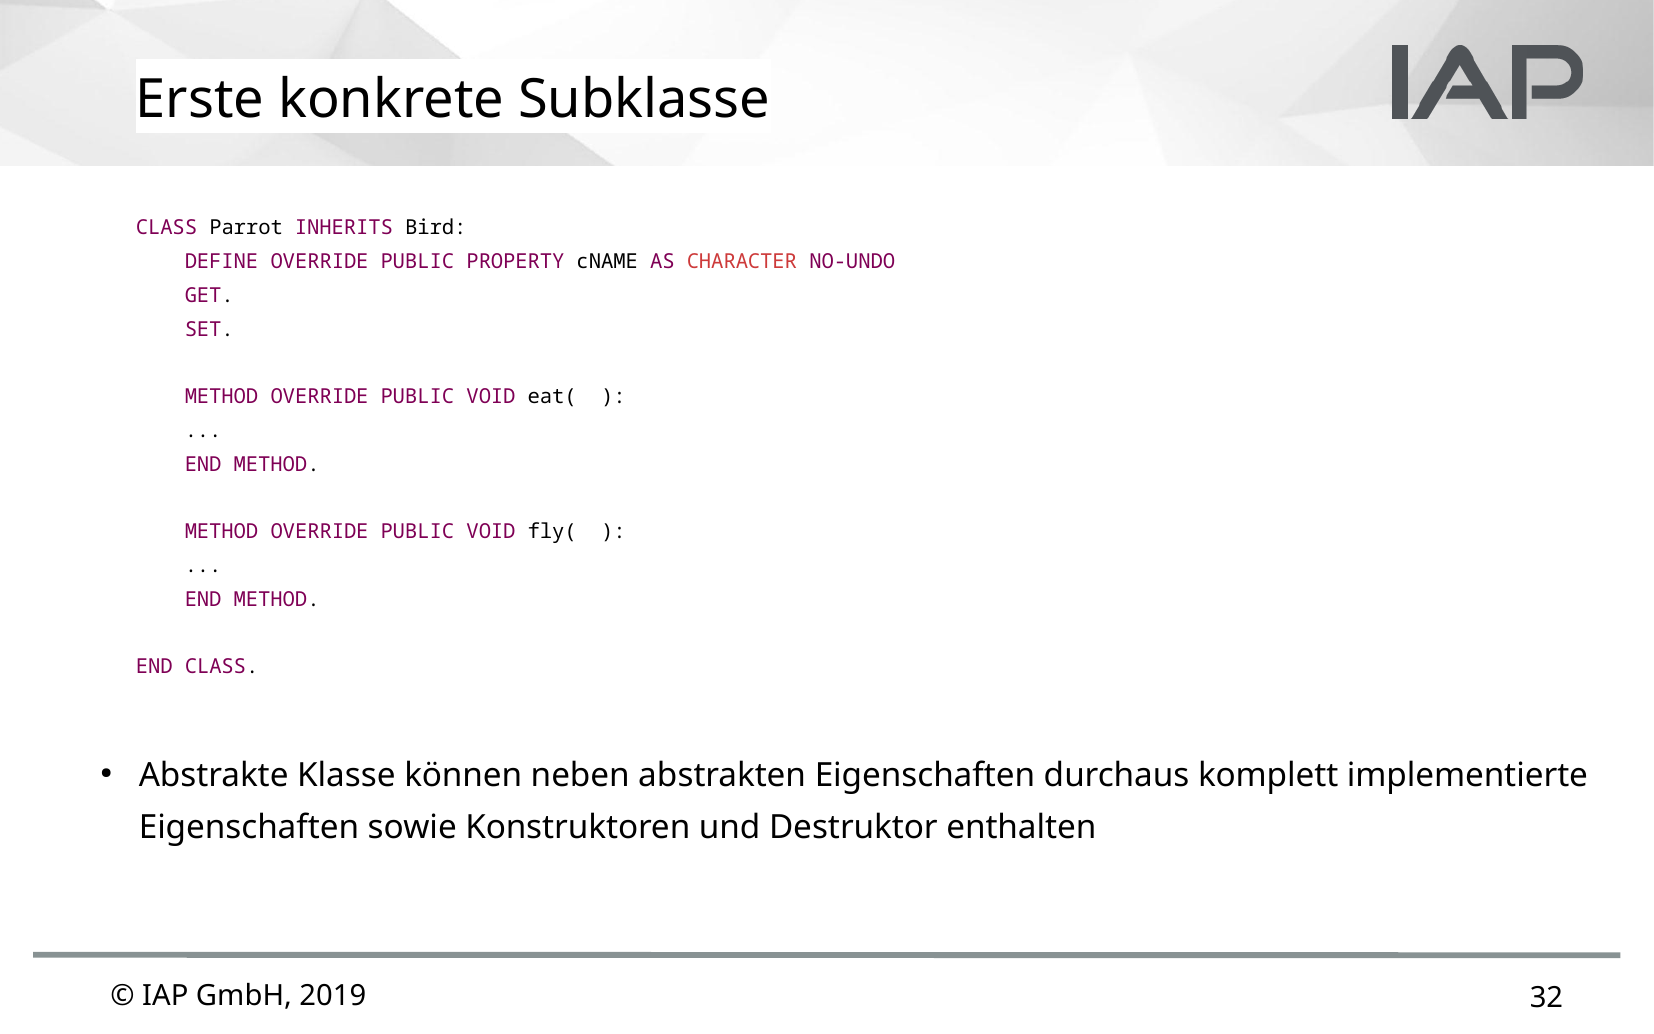

# Erste konkrete Subklasse
CLASS Parrot INHERITS Bird:
 DEFINE OVERRIDE PUBLIC PROPERTY cNAME AS CHARACTER NO-UNDO
 GET.
 SET.
 METHOD OVERRIDE PUBLIC VOID eat( ):
 ...
 END METHOD.
 METHOD OVERRIDE PUBLIC VOID fly( ):
 ...
 END METHOD.
END CLASS.
Abstrakte Klasse können neben abstrakten Eigenschaften durchaus komplett implementierte Eigenschaften sowie Konstruktoren und Destruktor enthalten
© IAP GmbH, 2019
32